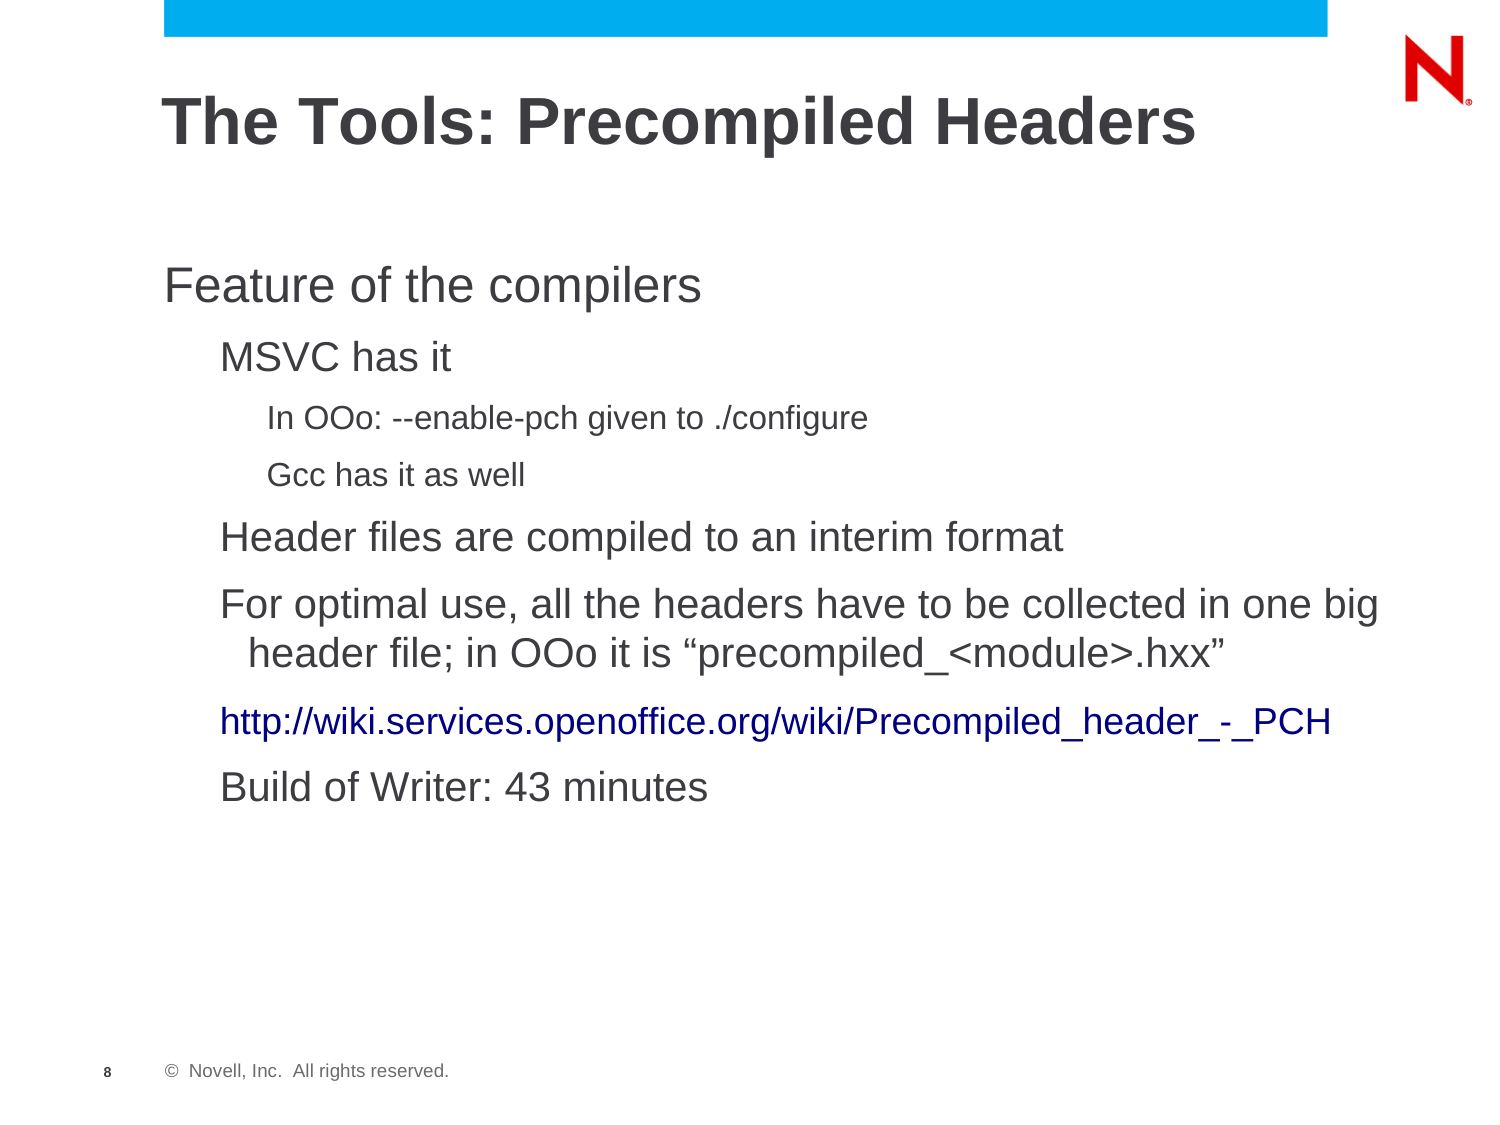

# The Tools: Precompiled Headers
Feature of the compilers
MSVC has it
In OOo: --enable-pch given to ./configure
Gcc has it as well
Header files are compiled to an interim format
For optimal use, all the headers have to be collected in one big header file; in OOo it is “precompiled_<module>.hxx”
http://wiki.services.openoffice.org/wiki/Precompiled_header_-_PCH
Build of Writer: 43 minutes